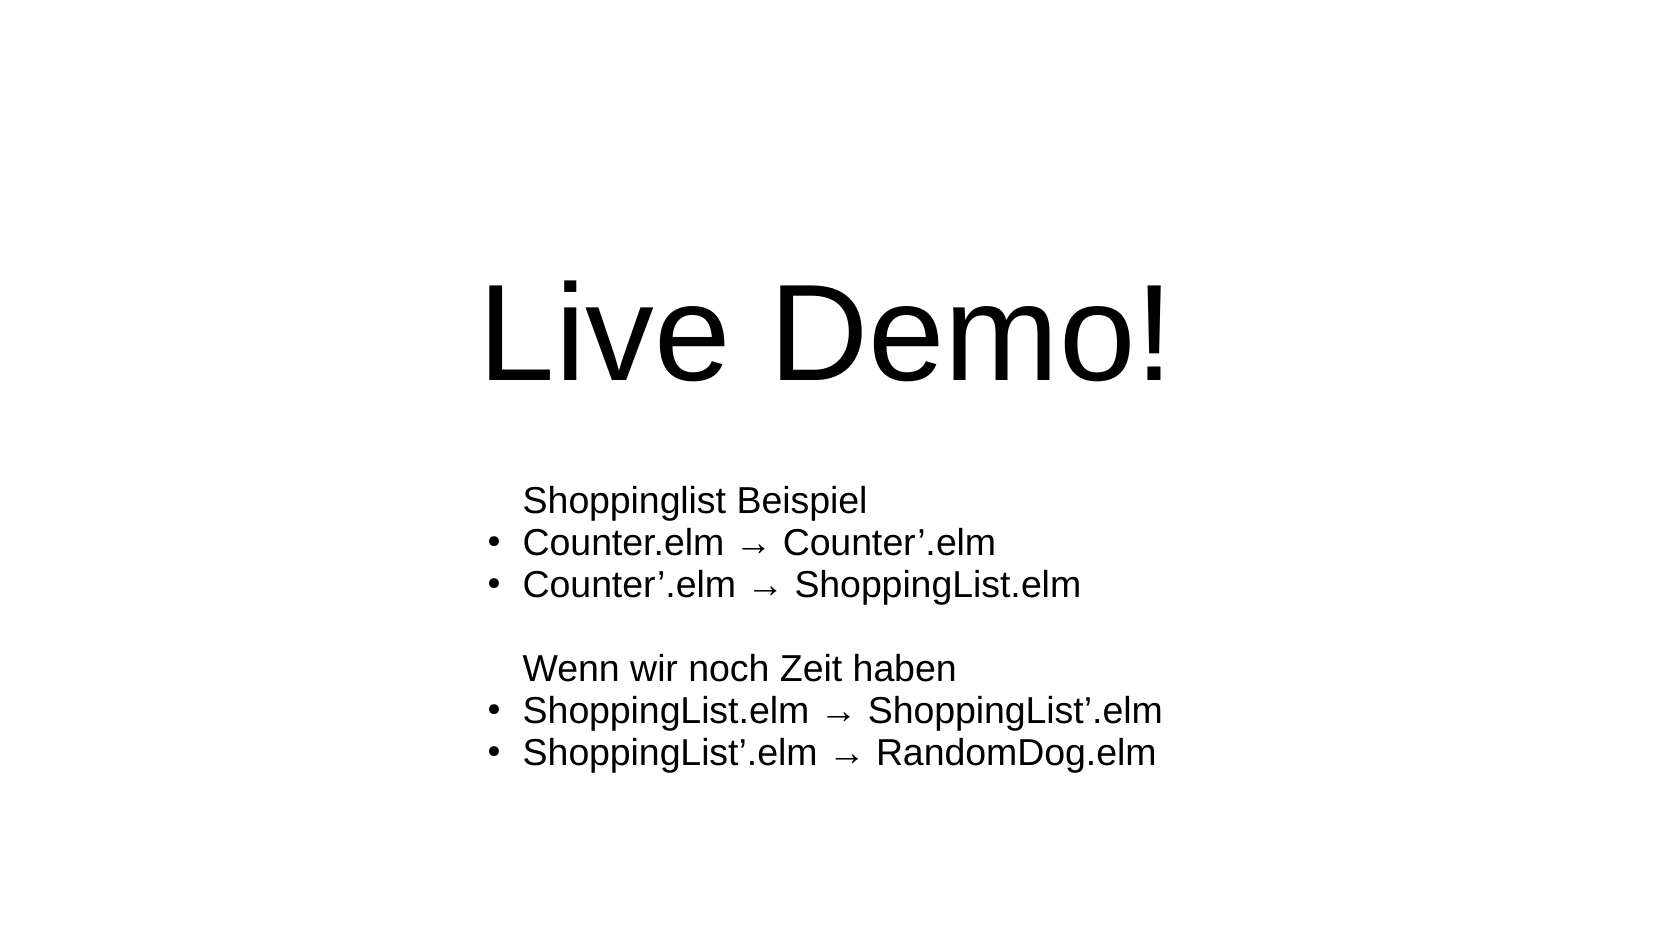

# Live Demo!
Shoppinglist Beispiel
Counter.elm → Counter’.elm
Counter’.elm → ShoppingList.elm
Wenn wir noch Zeit haben
ShoppingList.elm → ShoppingList’.elm
ShoppingList’.elm → RandomDog.elm